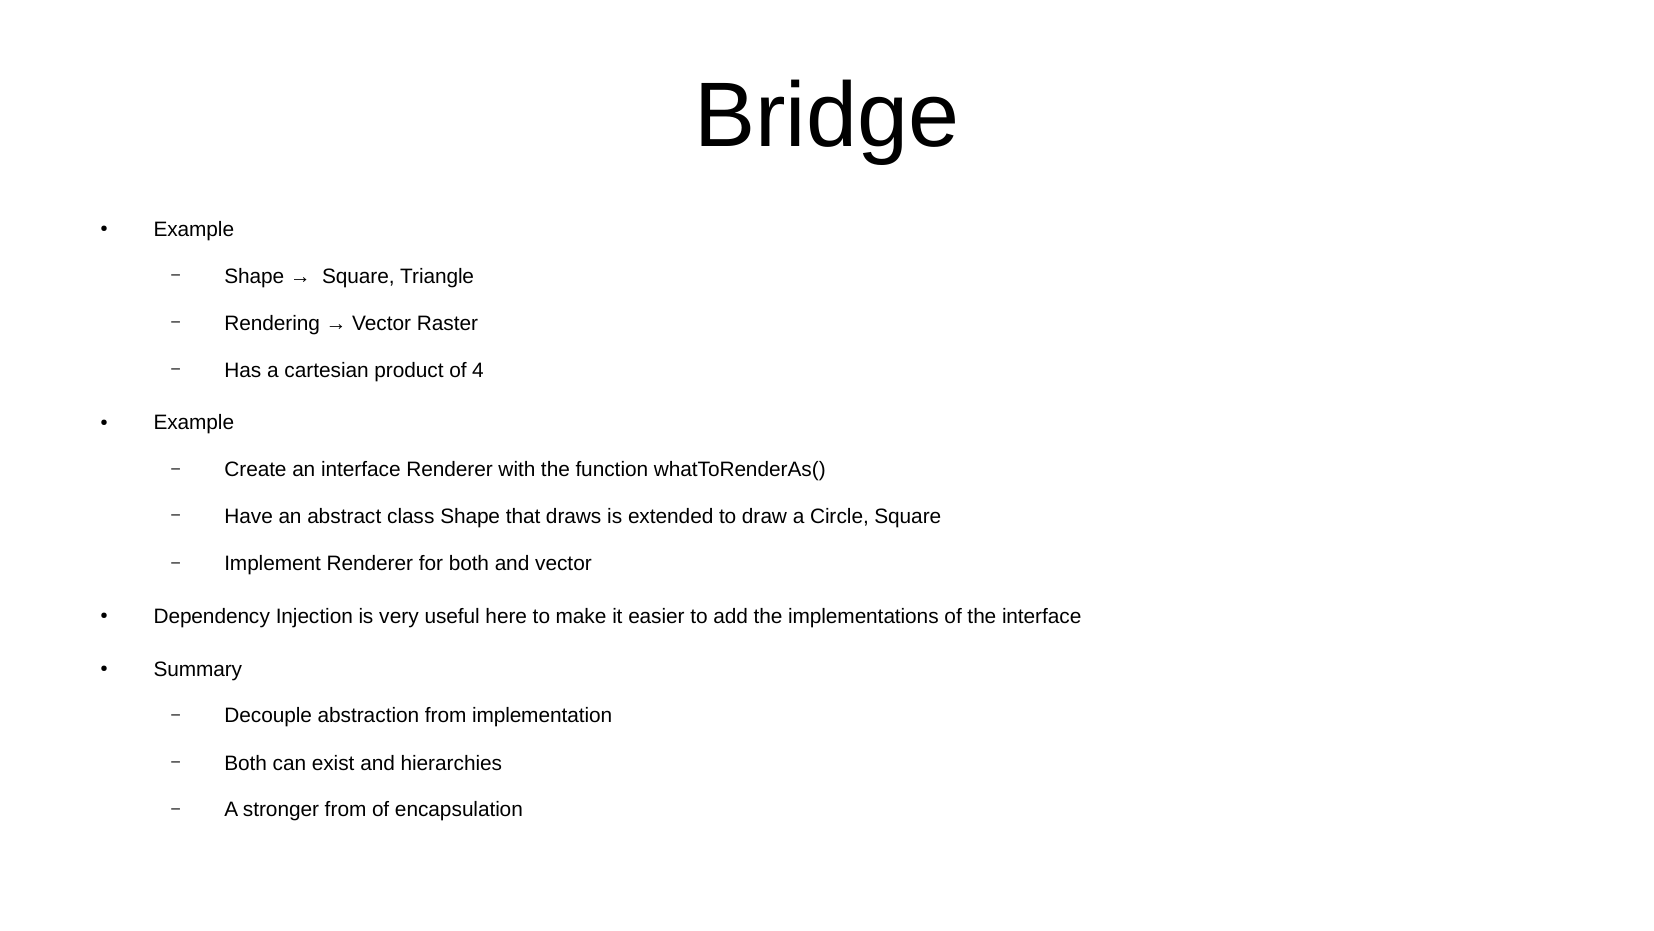

# Bridge
Example
Shape → Square, Triangle
Rendering → Vector Raster
Has a cartesian product of 4
Example
Create an interface Renderer with the function whatToRenderAs()
Have an abstract class Shape that draws is extended to draw a Circle, Square
Implement Renderer for both and vector
Dependency Injection is very useful here to make it easier to add the implementations of the interface
Summary
Decouple abstraction from implementation
Both can exist and hierarchies
A stronger from of encapsulation